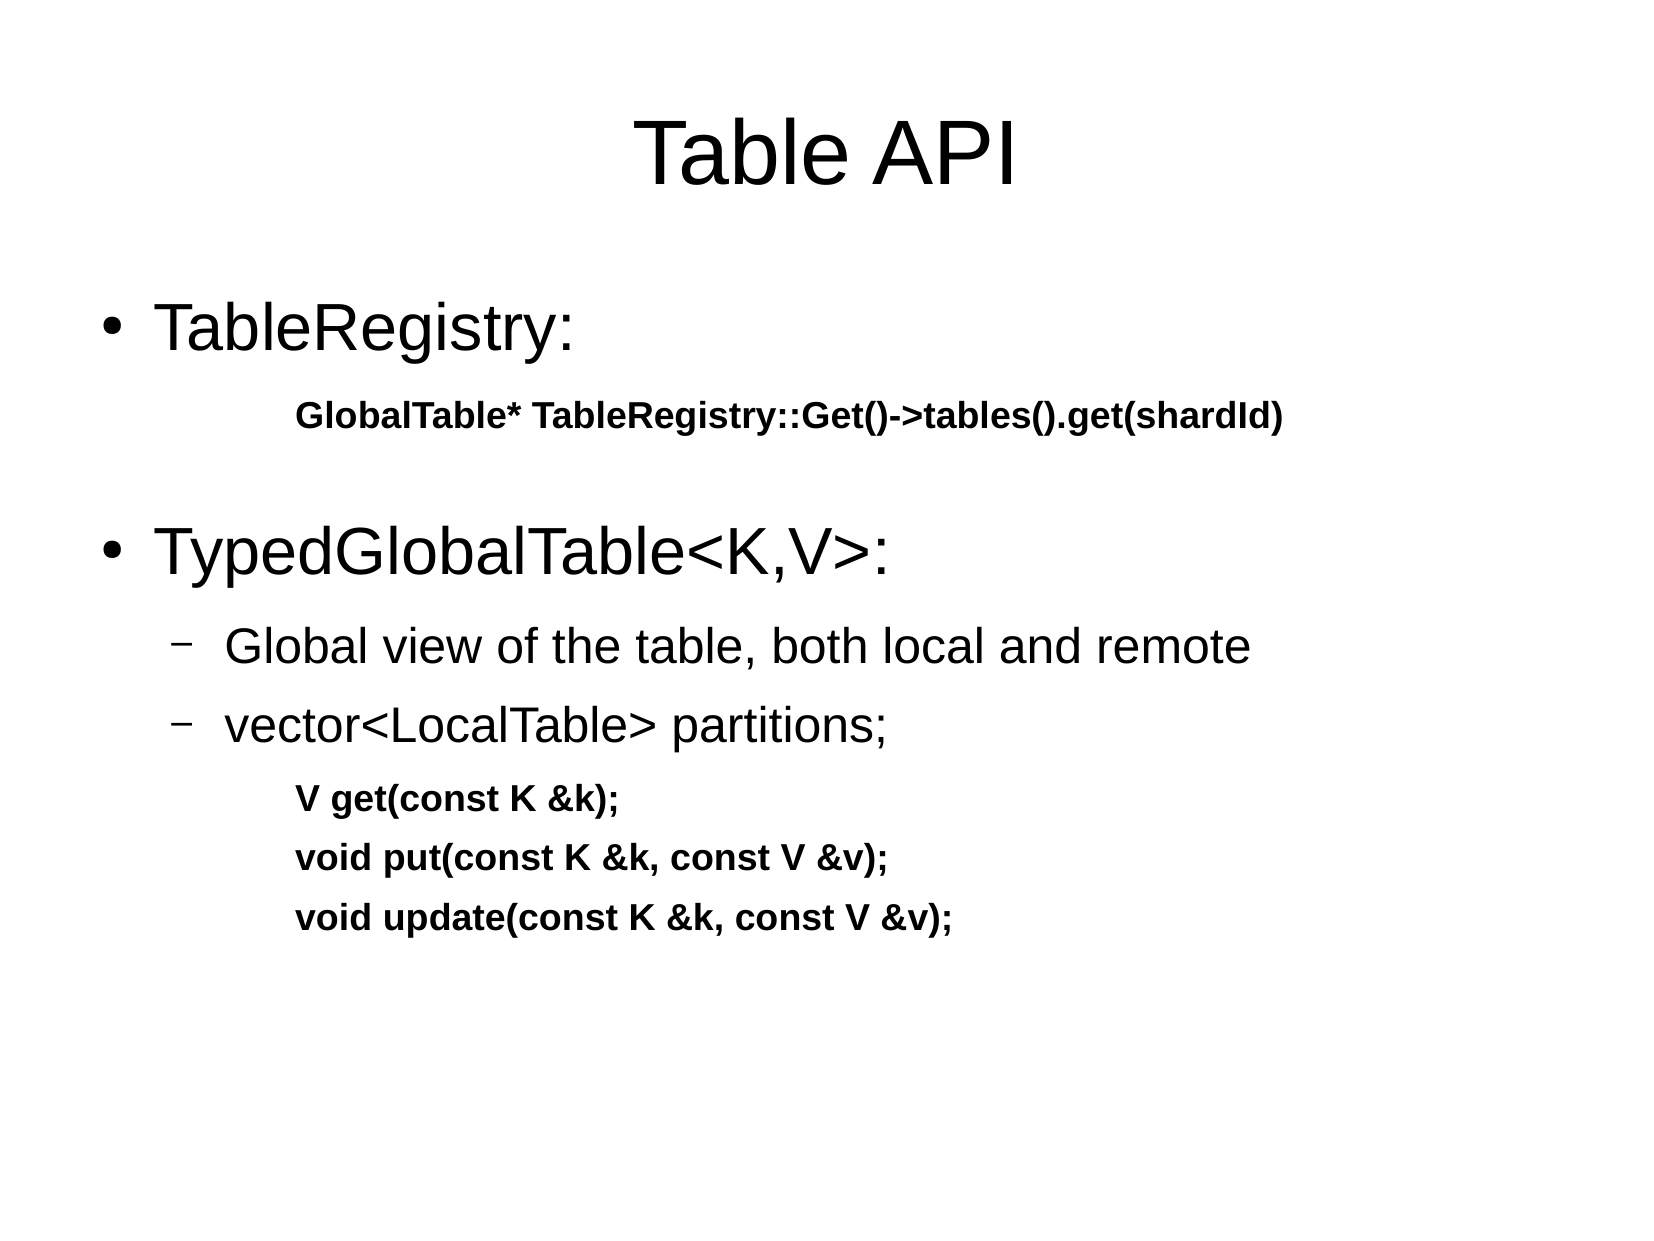

# Table API
TableRegistry:
GlobalTable* TableRegistry::Get()->tables().get(shardId)
TypedGlobalTable<K,V>:
Global view of the table, both local and remote
vector<LocalTable> partitions;
V get(const K &k);
void put(const K &k, const V &v);
void update(const K &k, const V &v);